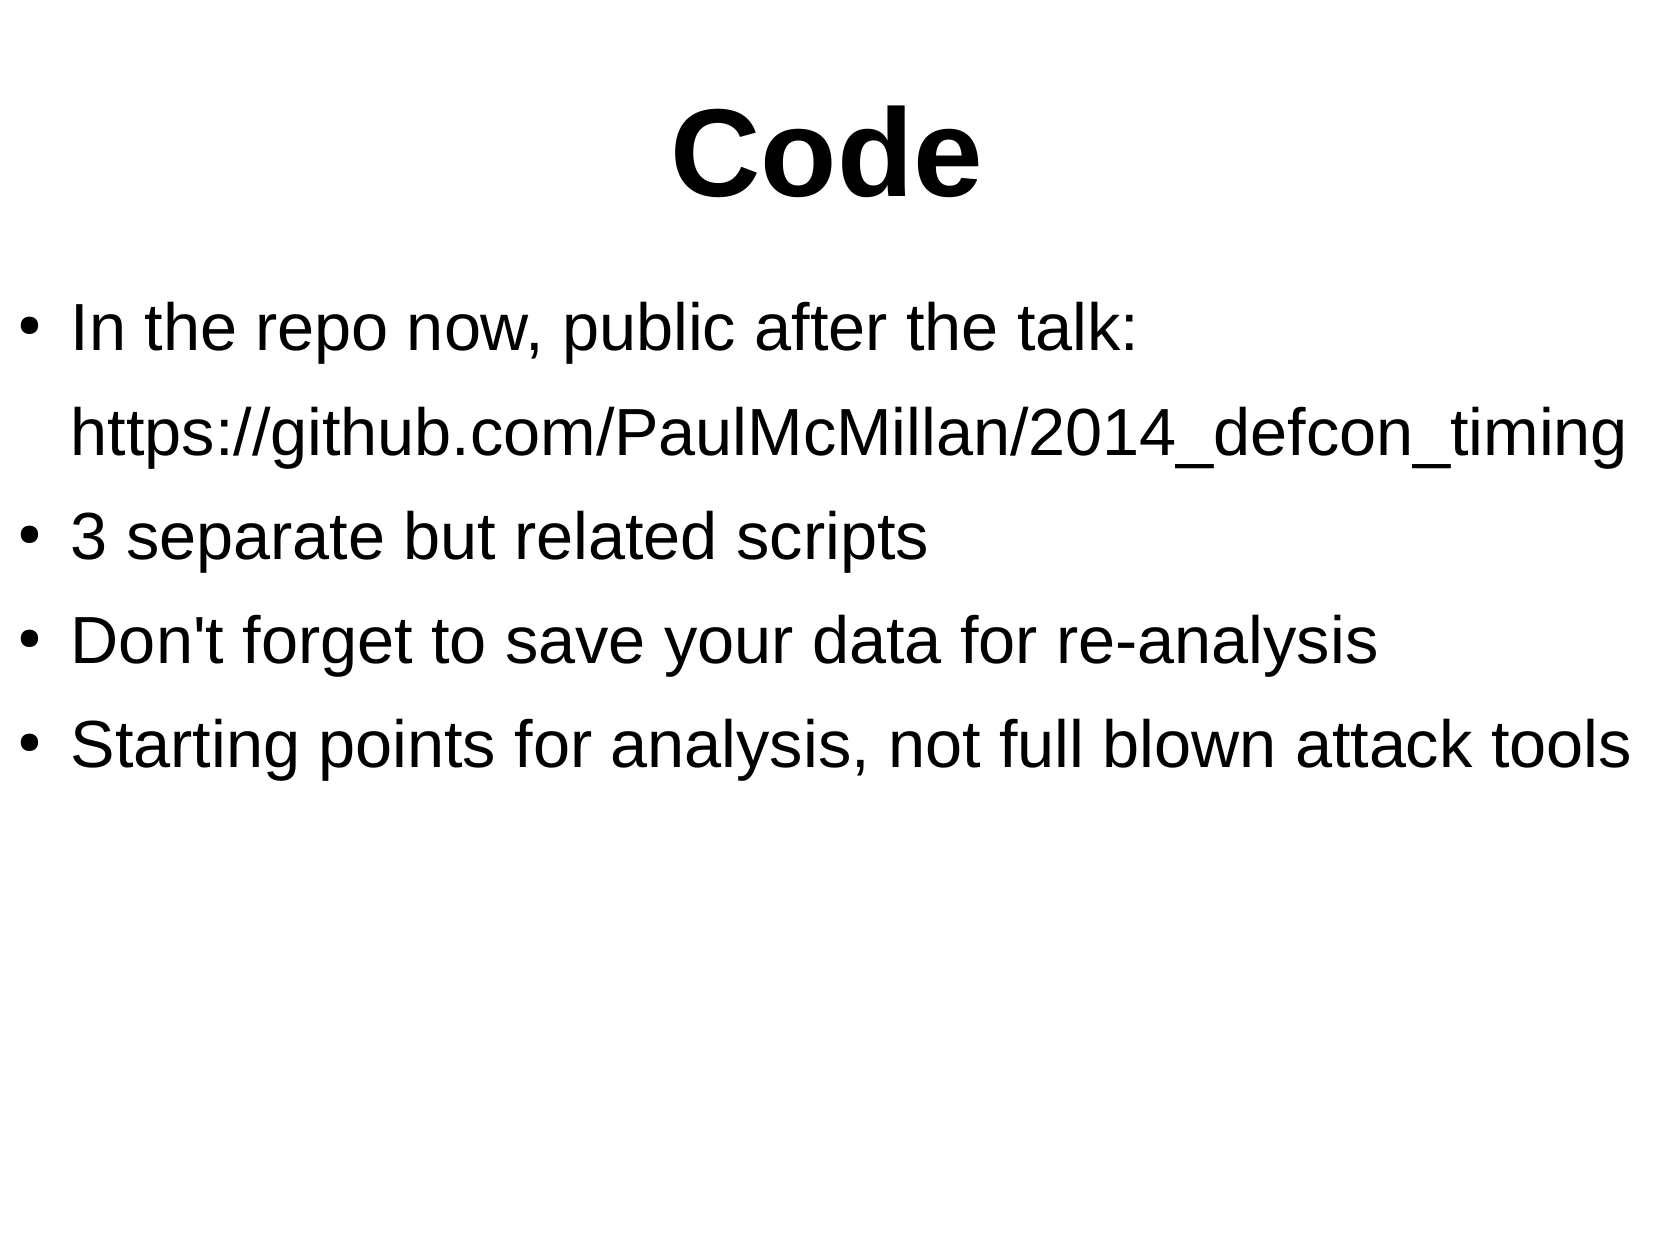

# Code
In the repo now, public after the talk:
https://github.com/PaulMcMillan/2014_defcon_timing
3 separate but related scripts
Don't forget to save your data for re-analysis
Starting points for analysis, not full blown attack tools